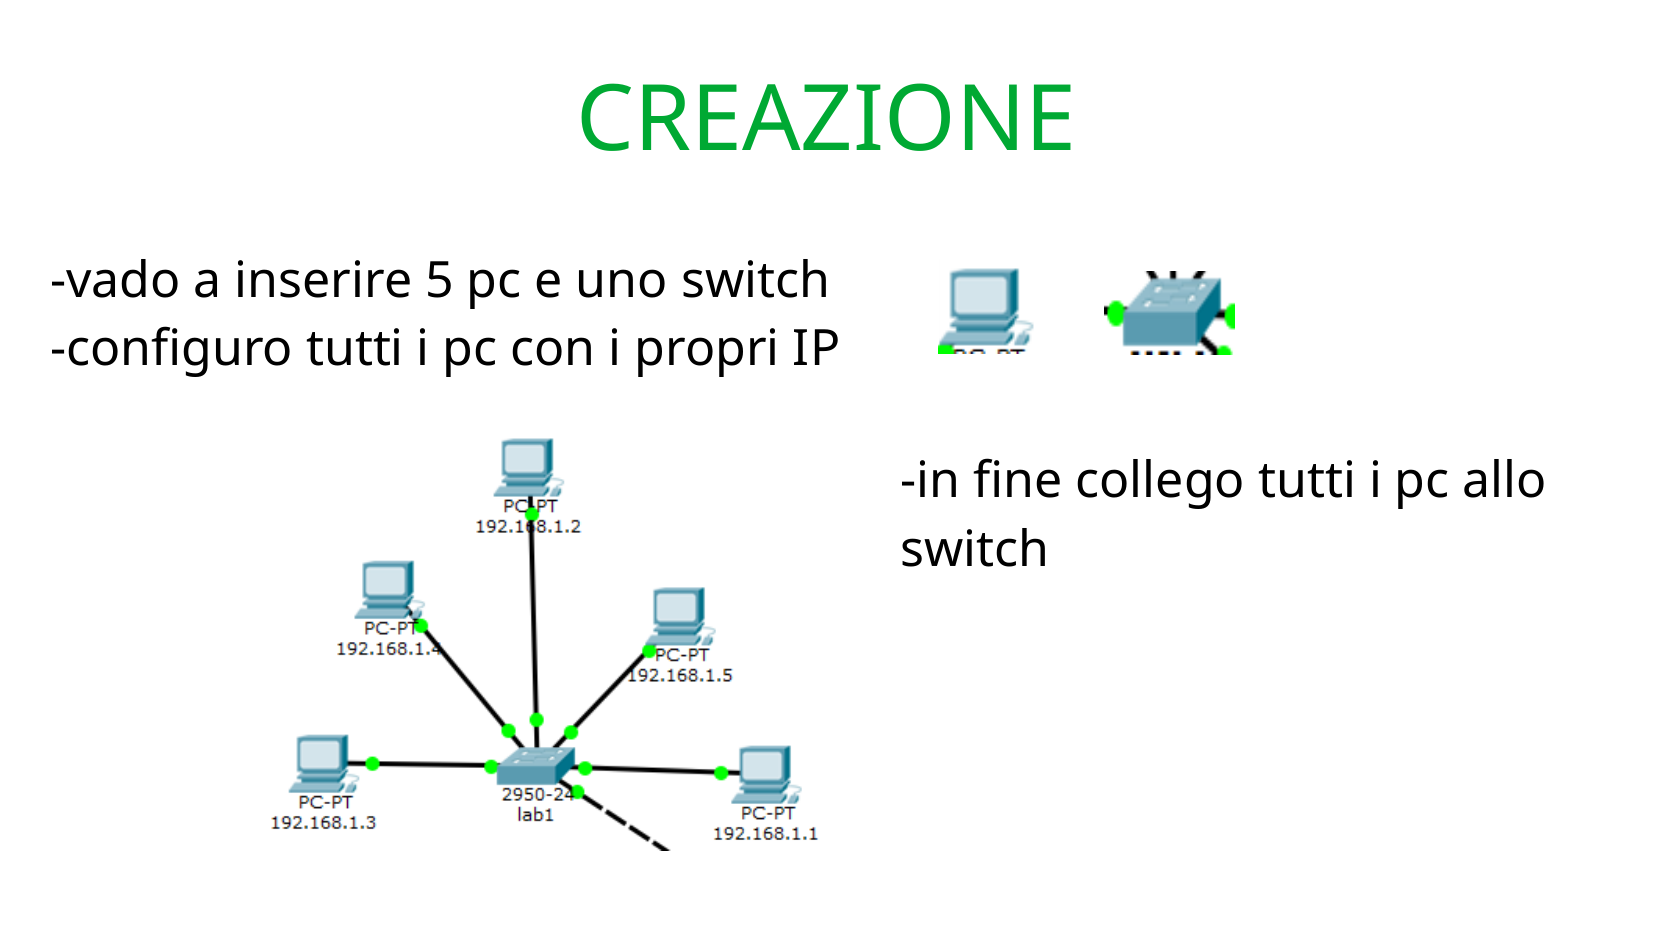

# CREAZIONE
-vado a inserire 5 pc e uno switch
-configuro tutti i pc con i propri IP
-in fine collego tutti i pc allo switch